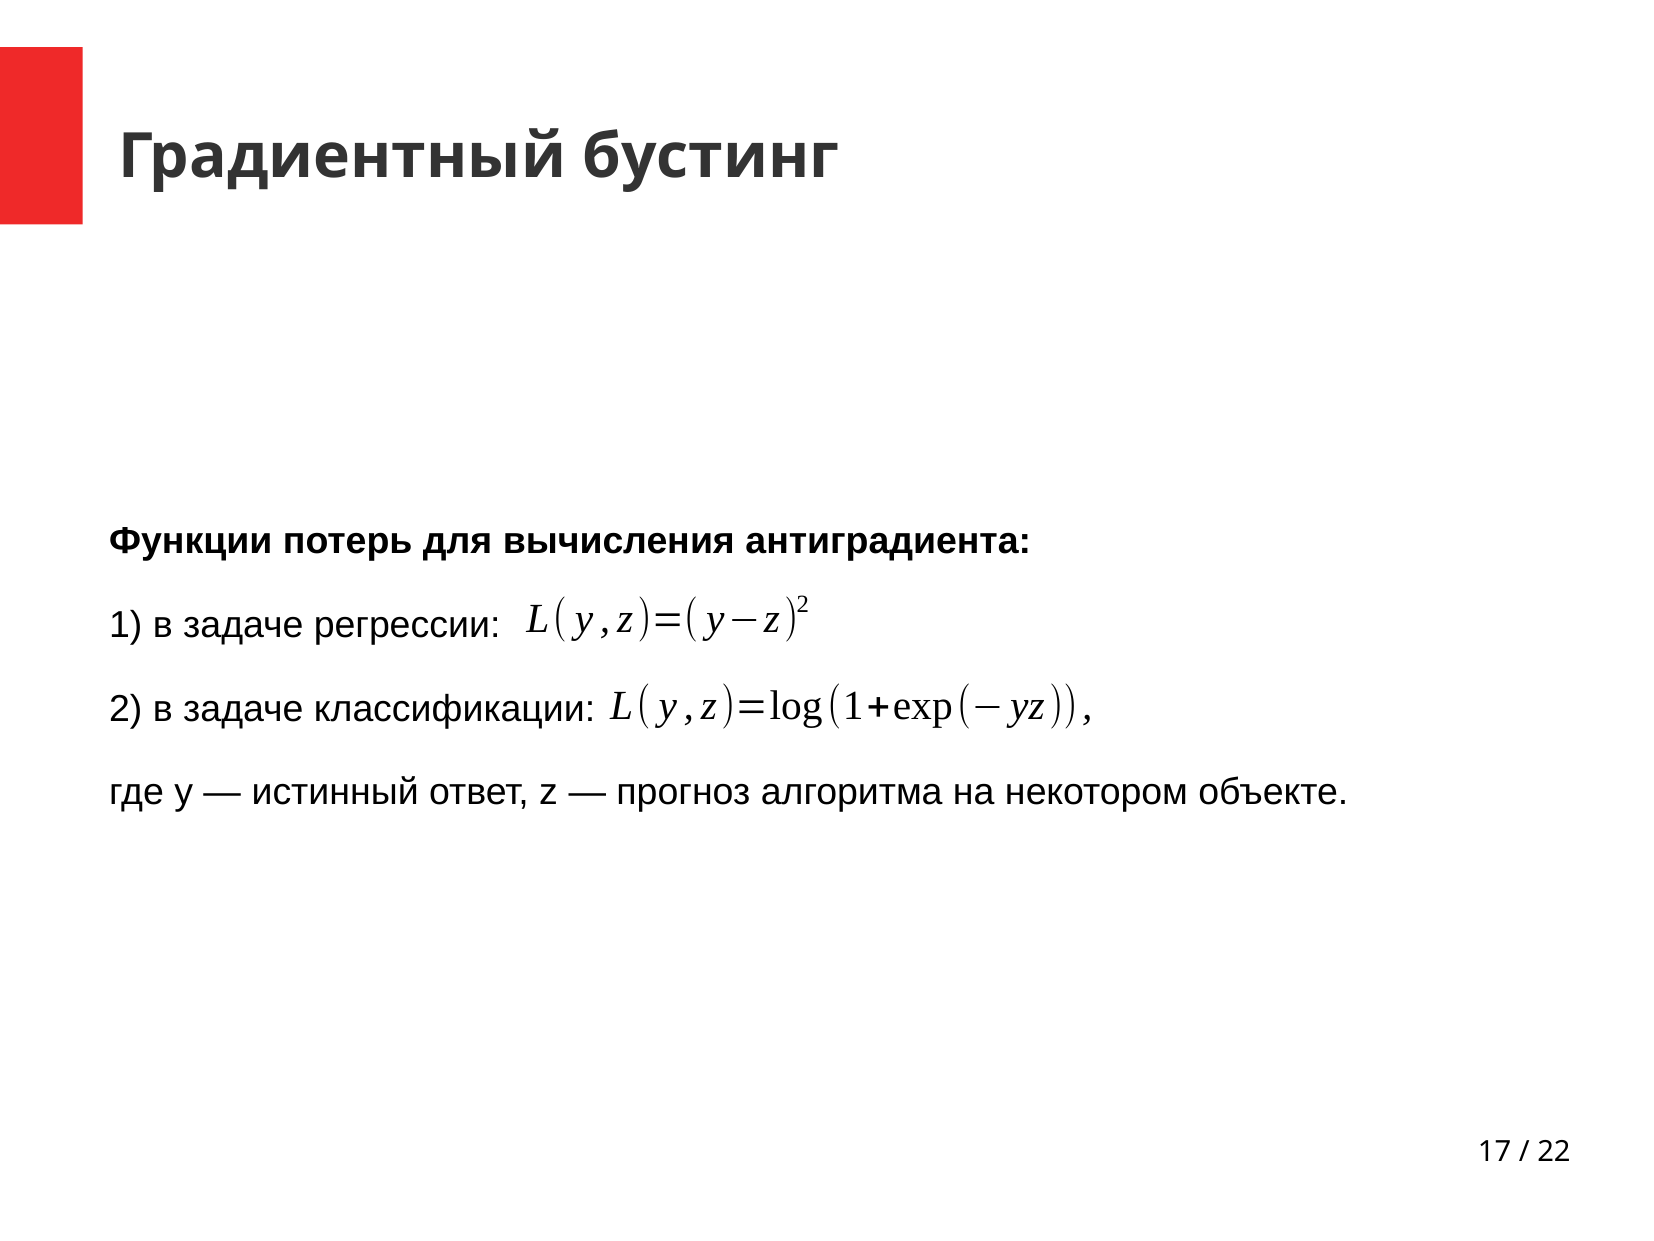

# Градиентный бустинг
Функции потерь для вычисления антиградиента:
1) в задаче регрессии:
2) в задаче классификации:
где y — истинный ответ, z — прогноз алгоритма на некотором объекте.
17